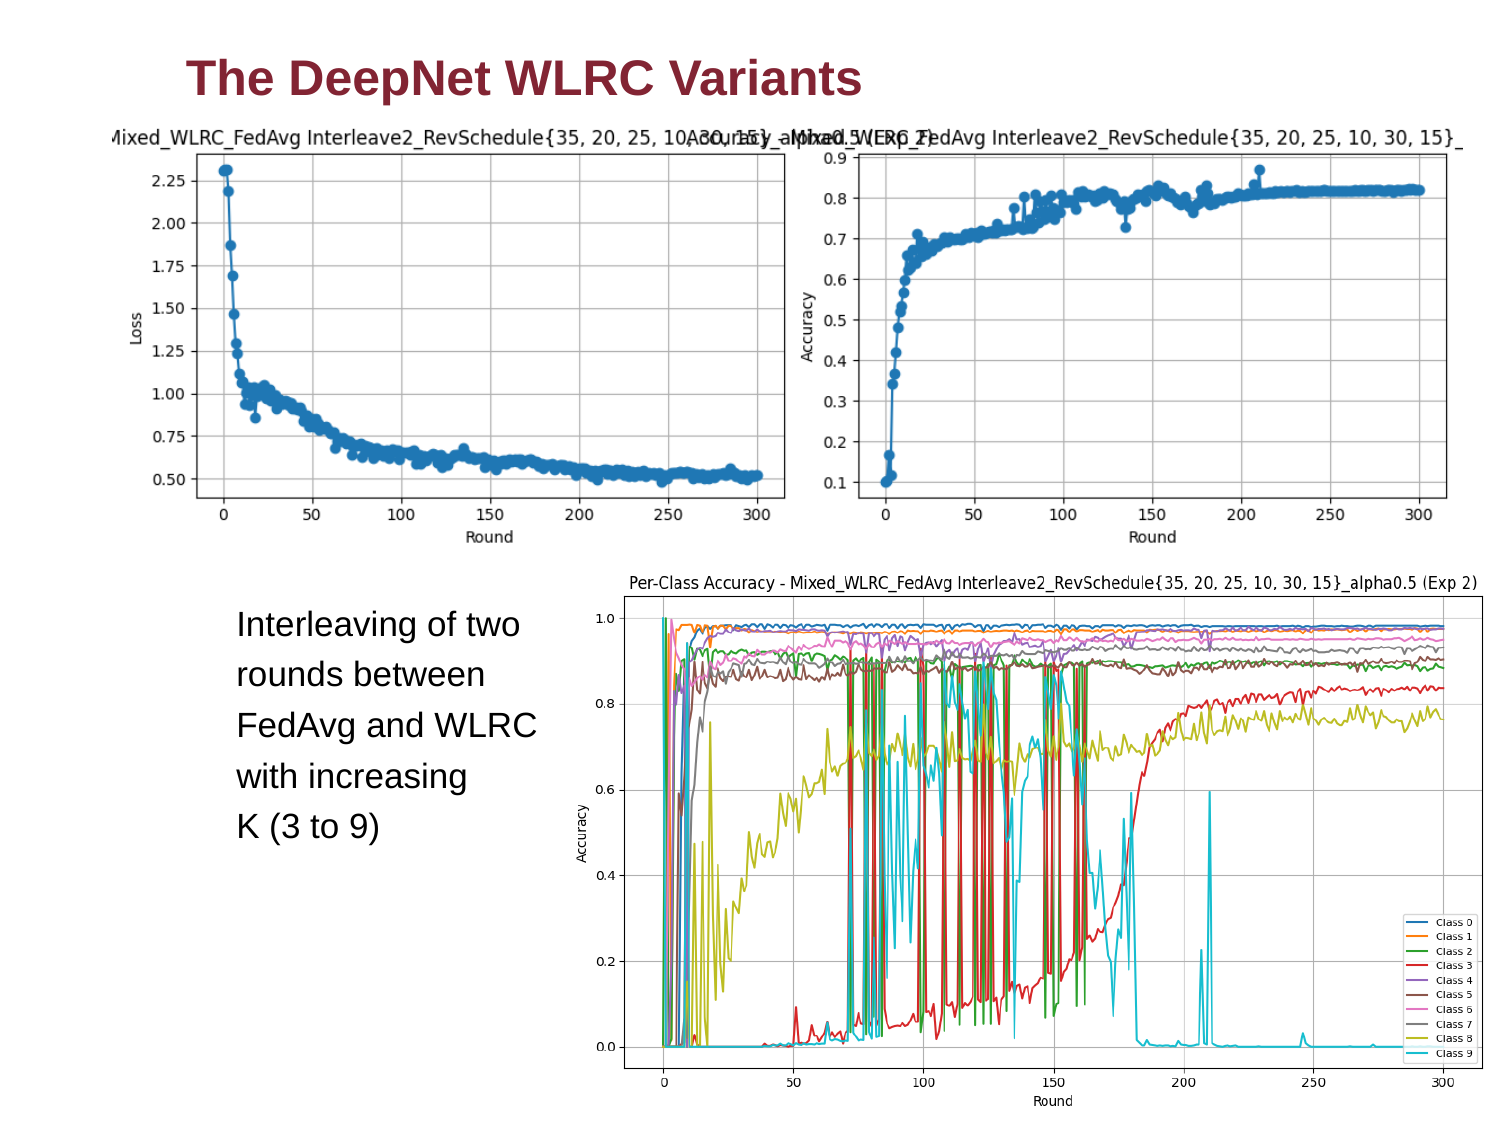

# The DeepNet WLRC Variants
Interleaving of two
rounds between
FedAvg and WLRC
with increasing
K (3 to 9)
Fairness and Demographic Parity for multi-class classification
Pagina